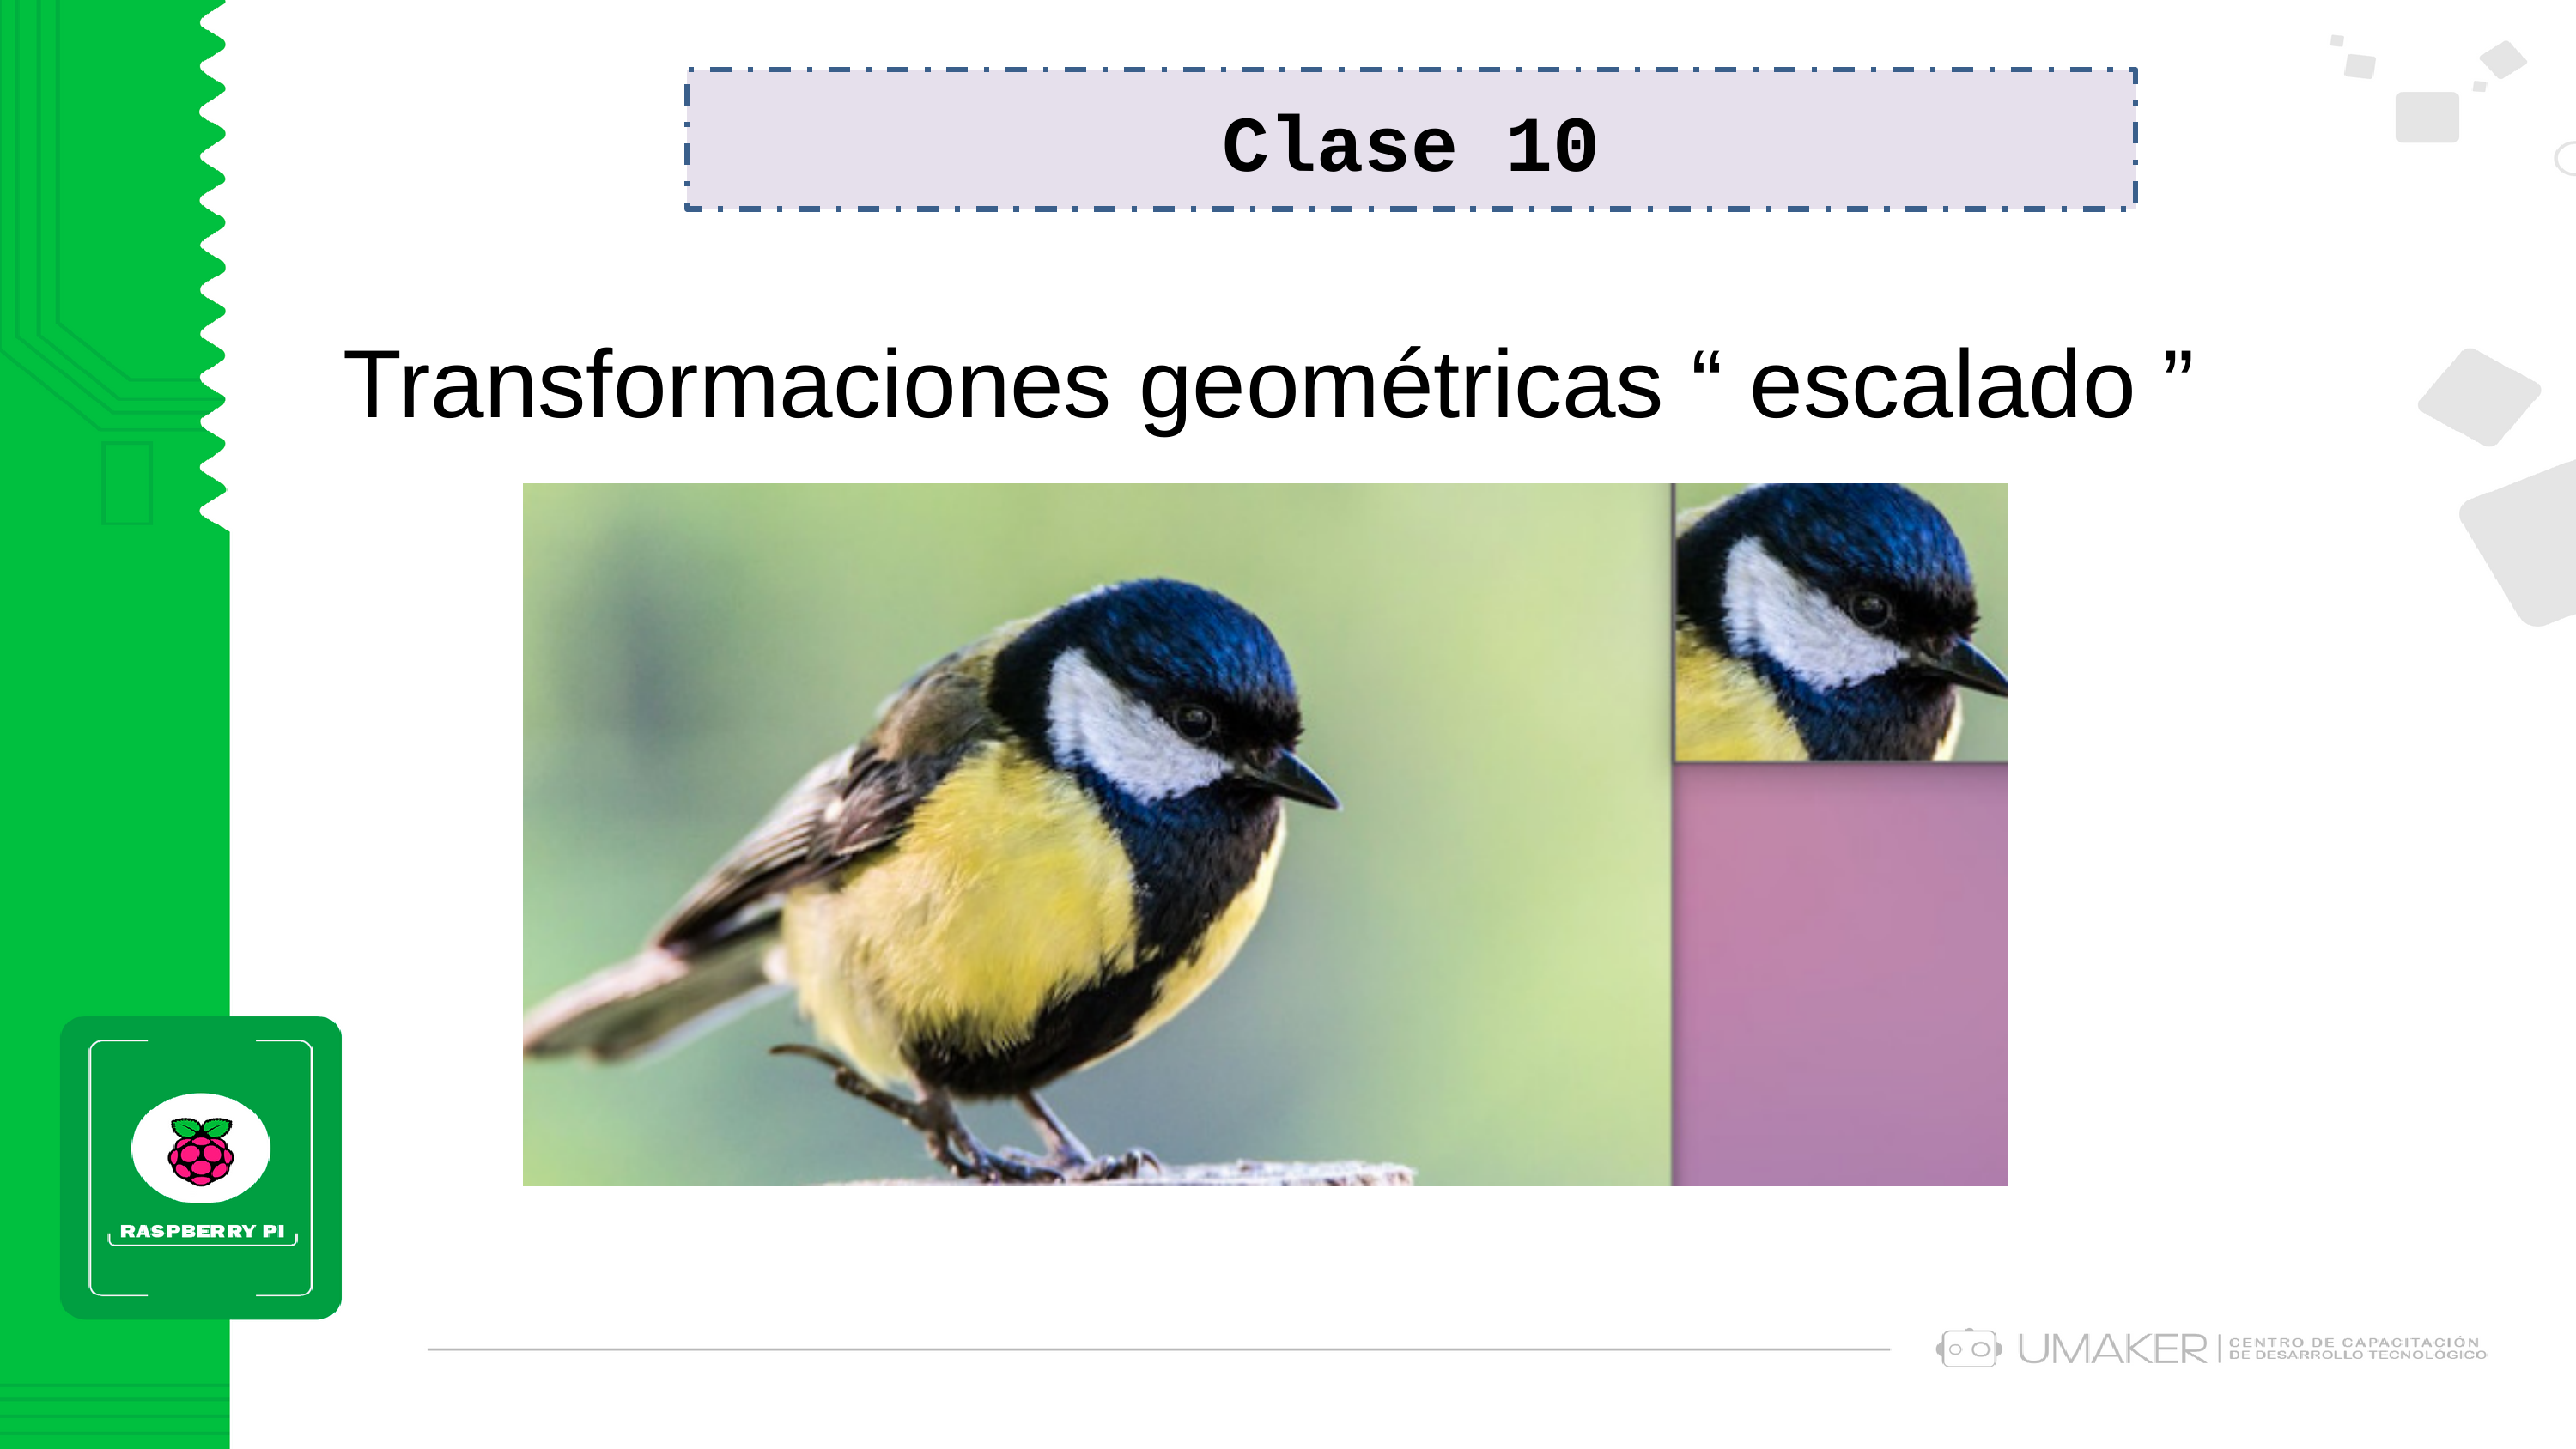

Clase 10
Transformaciones geométricas “ escalado ”